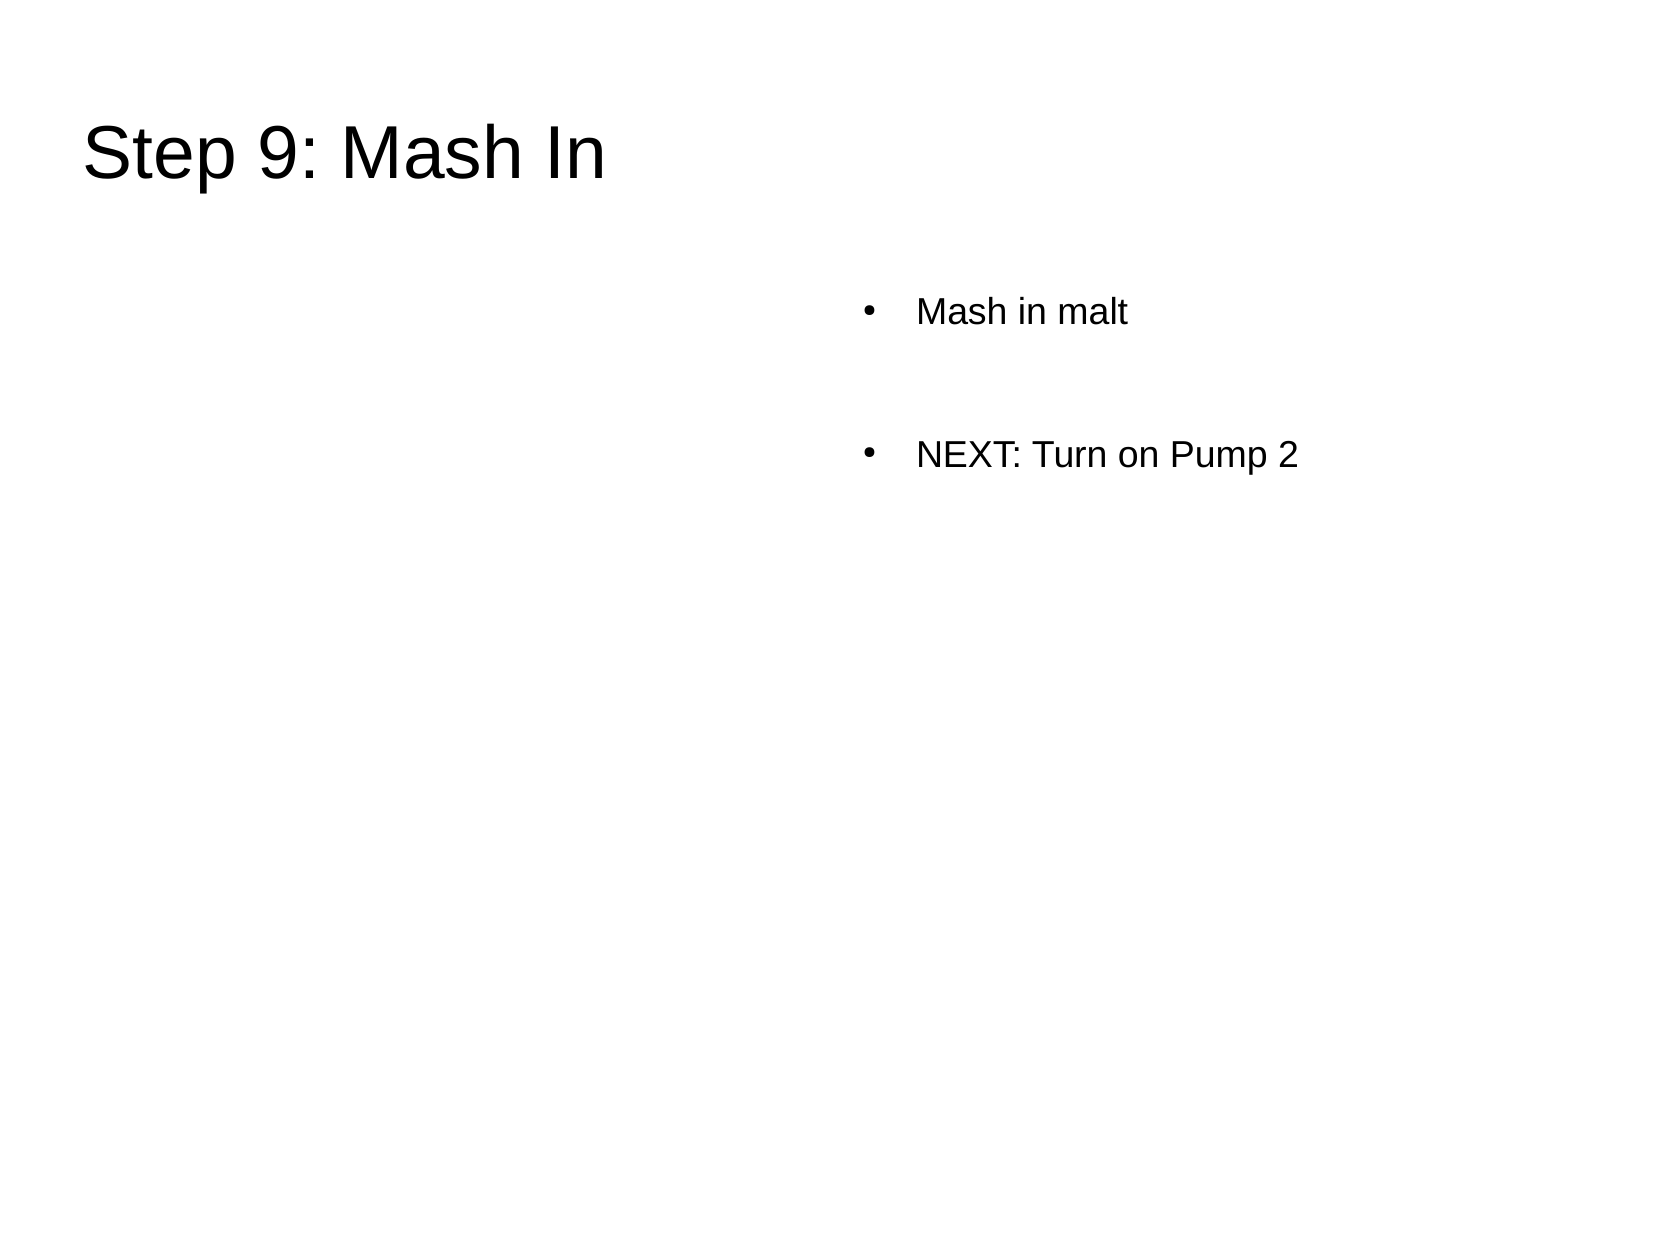

# Step 9: Mash In
Mash in malt
NEXT: Turn on Pump 2